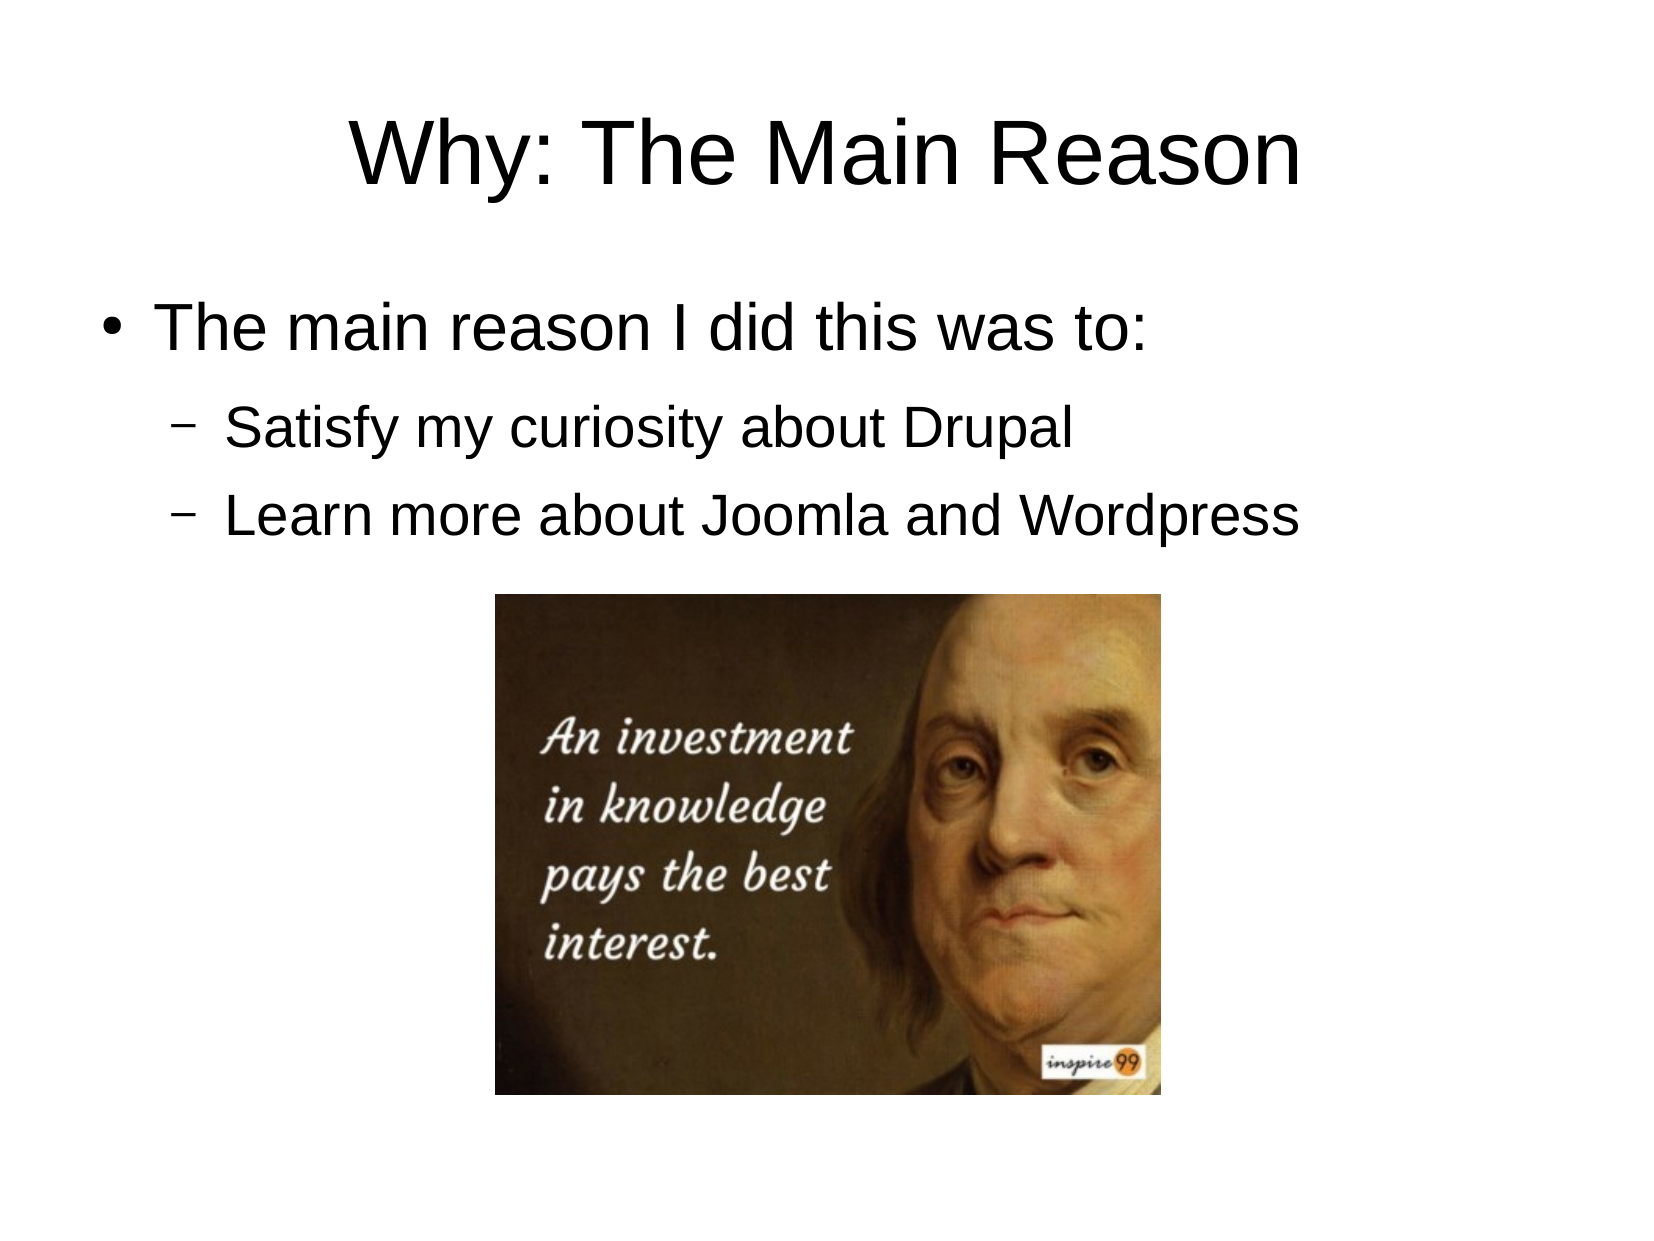

# Why: The Main Reason
The main reason I did this was to:
Satisfy my curiosity about Drupal
Learn more about Joomla and Wordpress